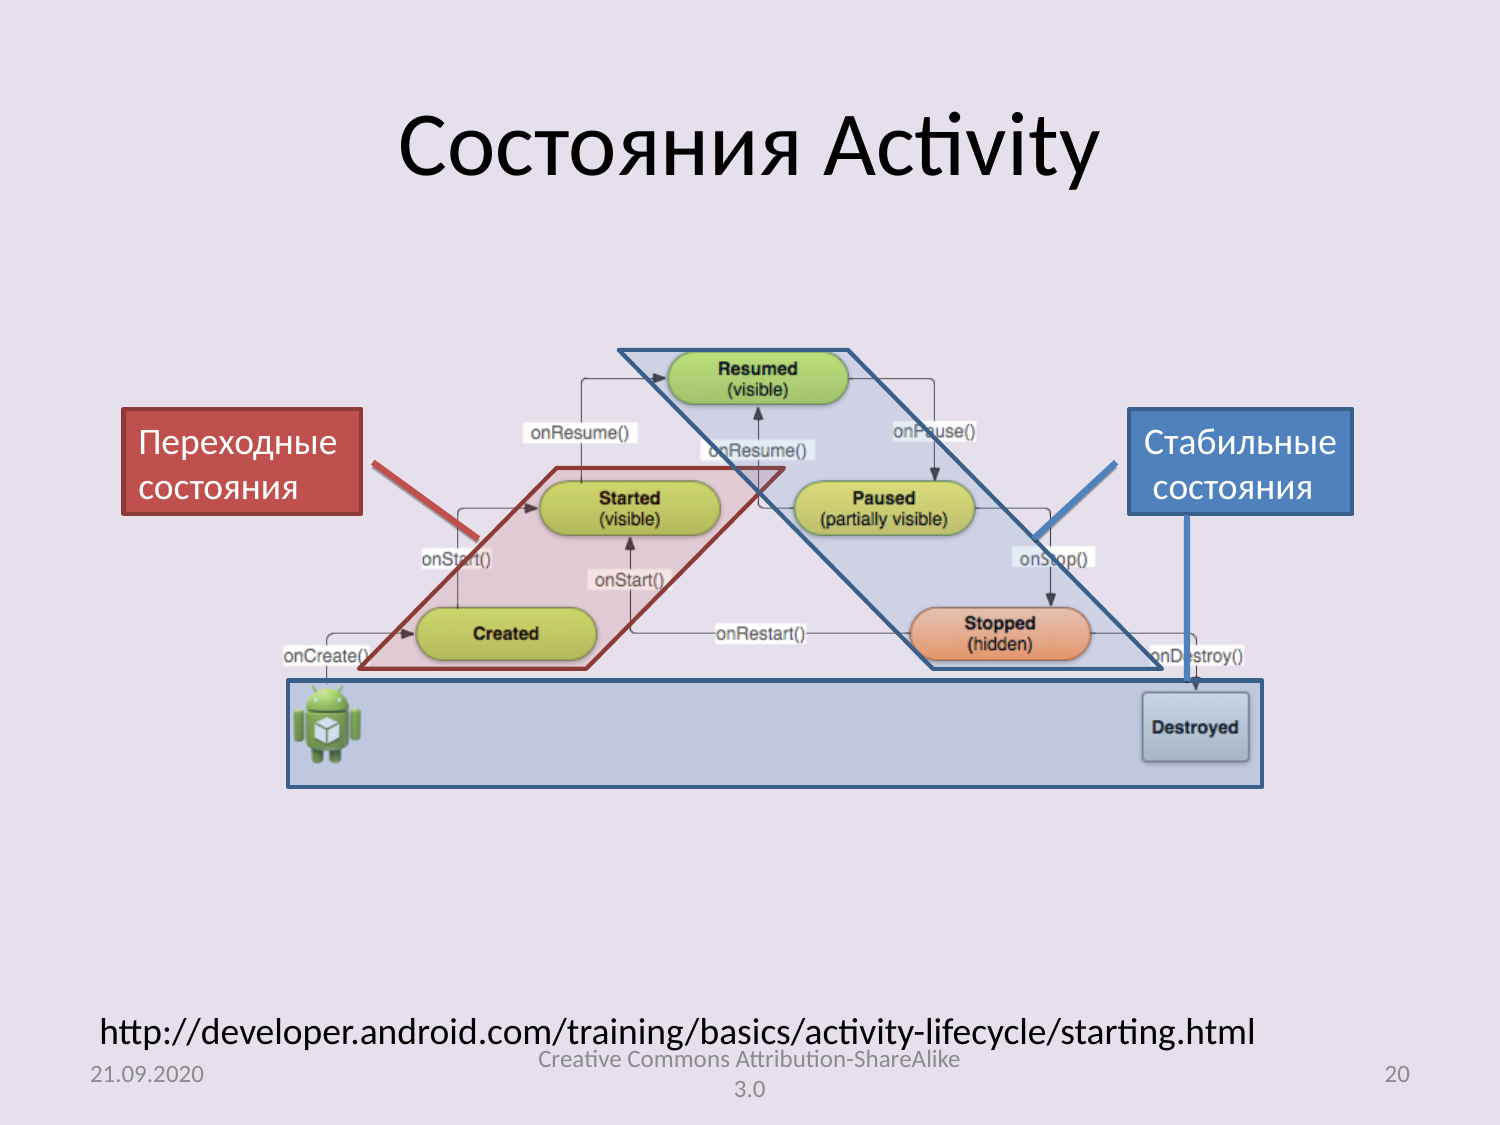

# Состояния Activity
Переходные
состояния
Стабильные
 состояния
http://developer.android.com/training/basics/activity-lifecycle/starting.html
21.09.2020
Creative Commons Attribution-ShareAlike 3.0
20